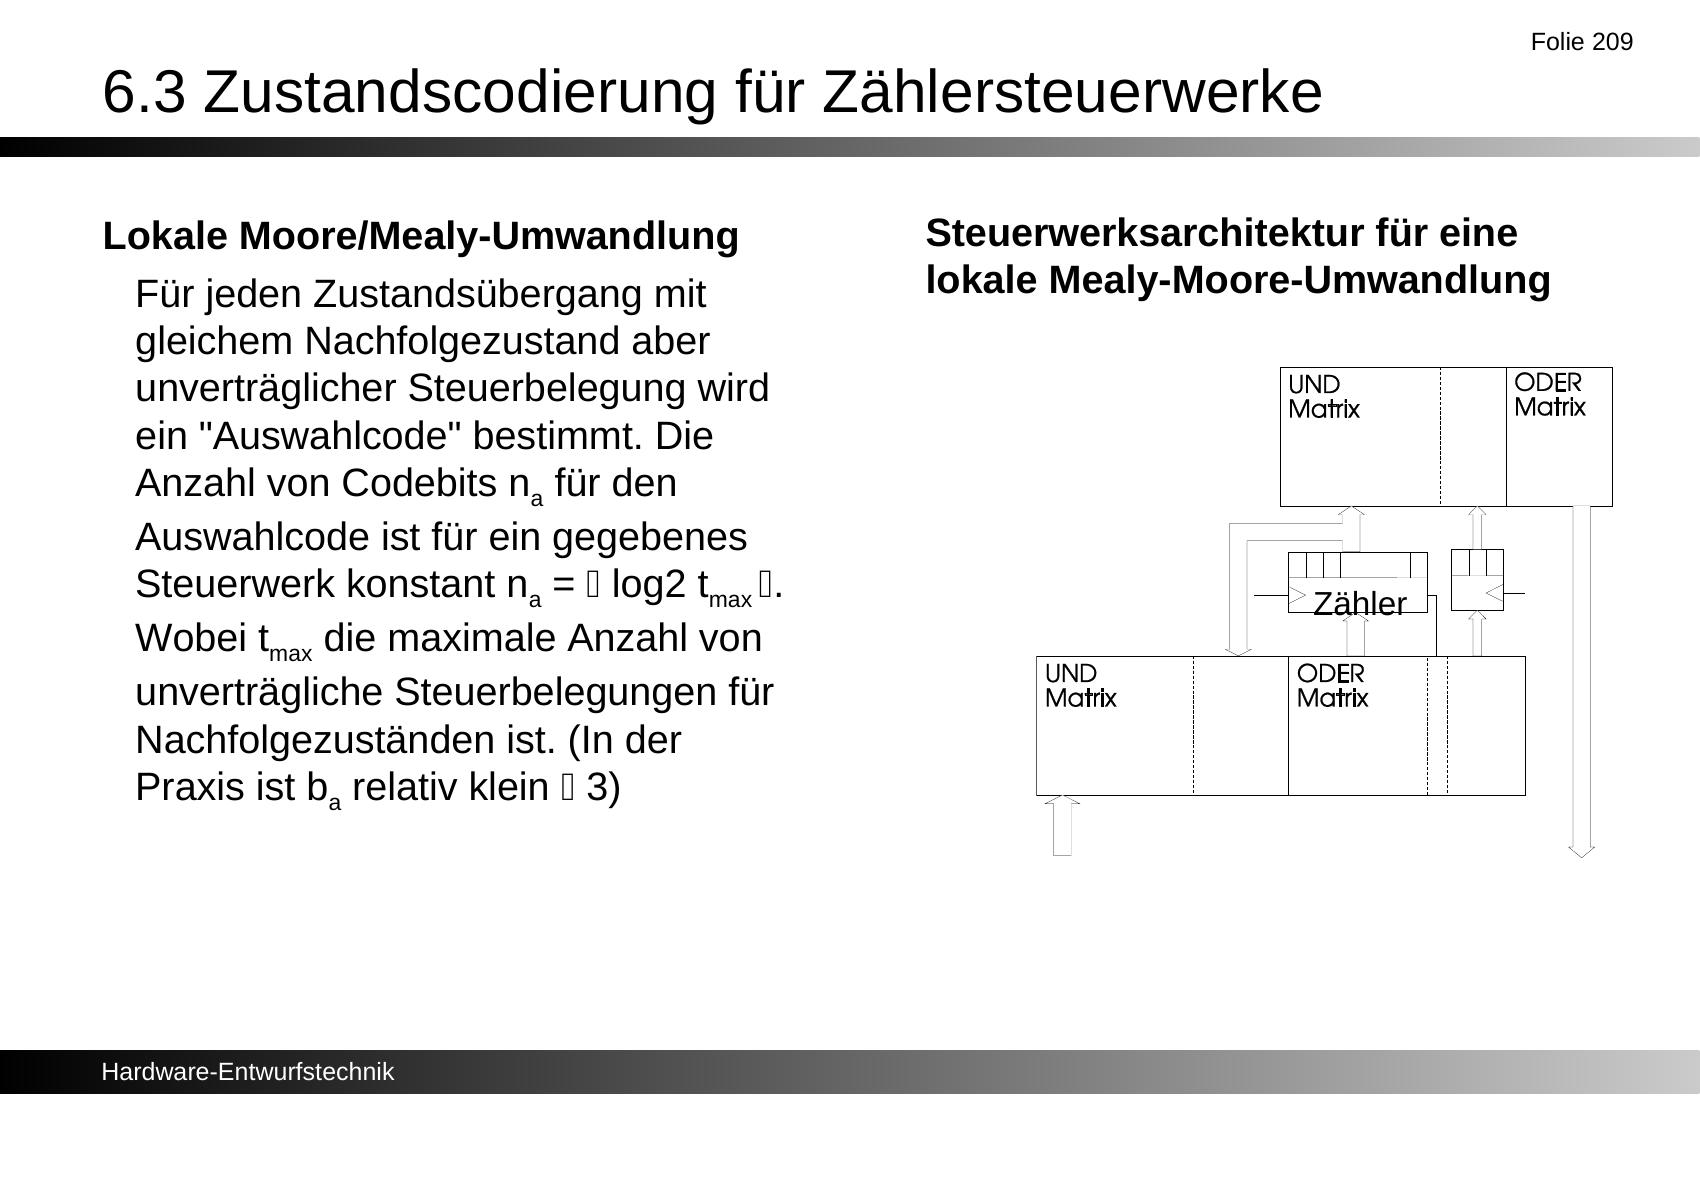

# 6.3 Zustandscodierung für Zählersteuerwerke
Steuerwerksarchitektur für eine lokale Mealy-Moore-Umwandlung
Lokale Moore/Mealy-Umwandlung
	Für jeden Zustandsübergang mit gleichem Nachfolgezustand aber unverträglicher Steuerbelegung wird ein "Auswahlcode" bestimmt. Die Anzahl von Codebits na für den Auswahlcode ist für ein gegebenes Steuerwerk konstant na =  log2 tmax . Wobei tmax die maximale Anzahl von unverträgliche Steuerbelegungen für Nachfolgezuständen ist. (In der Praxis ist ba relativ klein  3)
Zähler